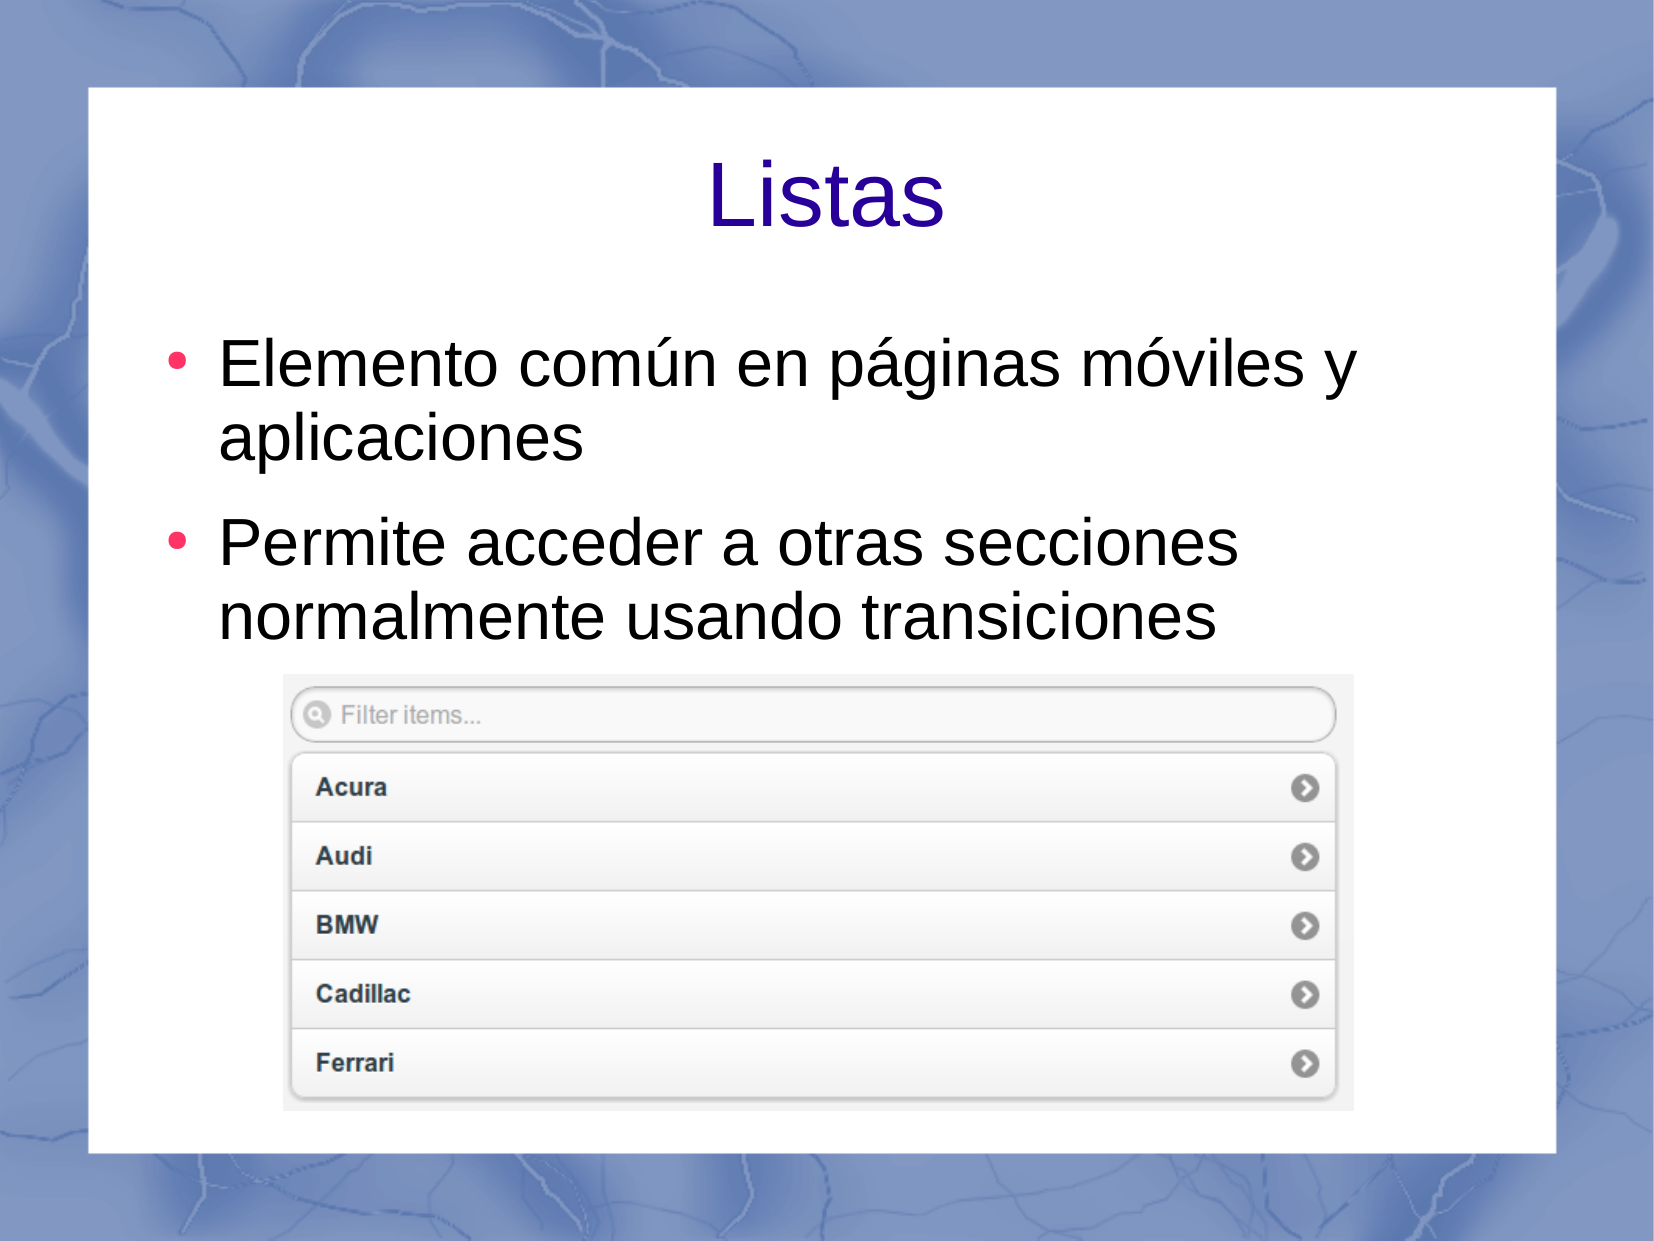

# Listas
Elemento común en páginas móviles y aplicaciones
Permite acceder a otras secciones normalmente usando transiciones